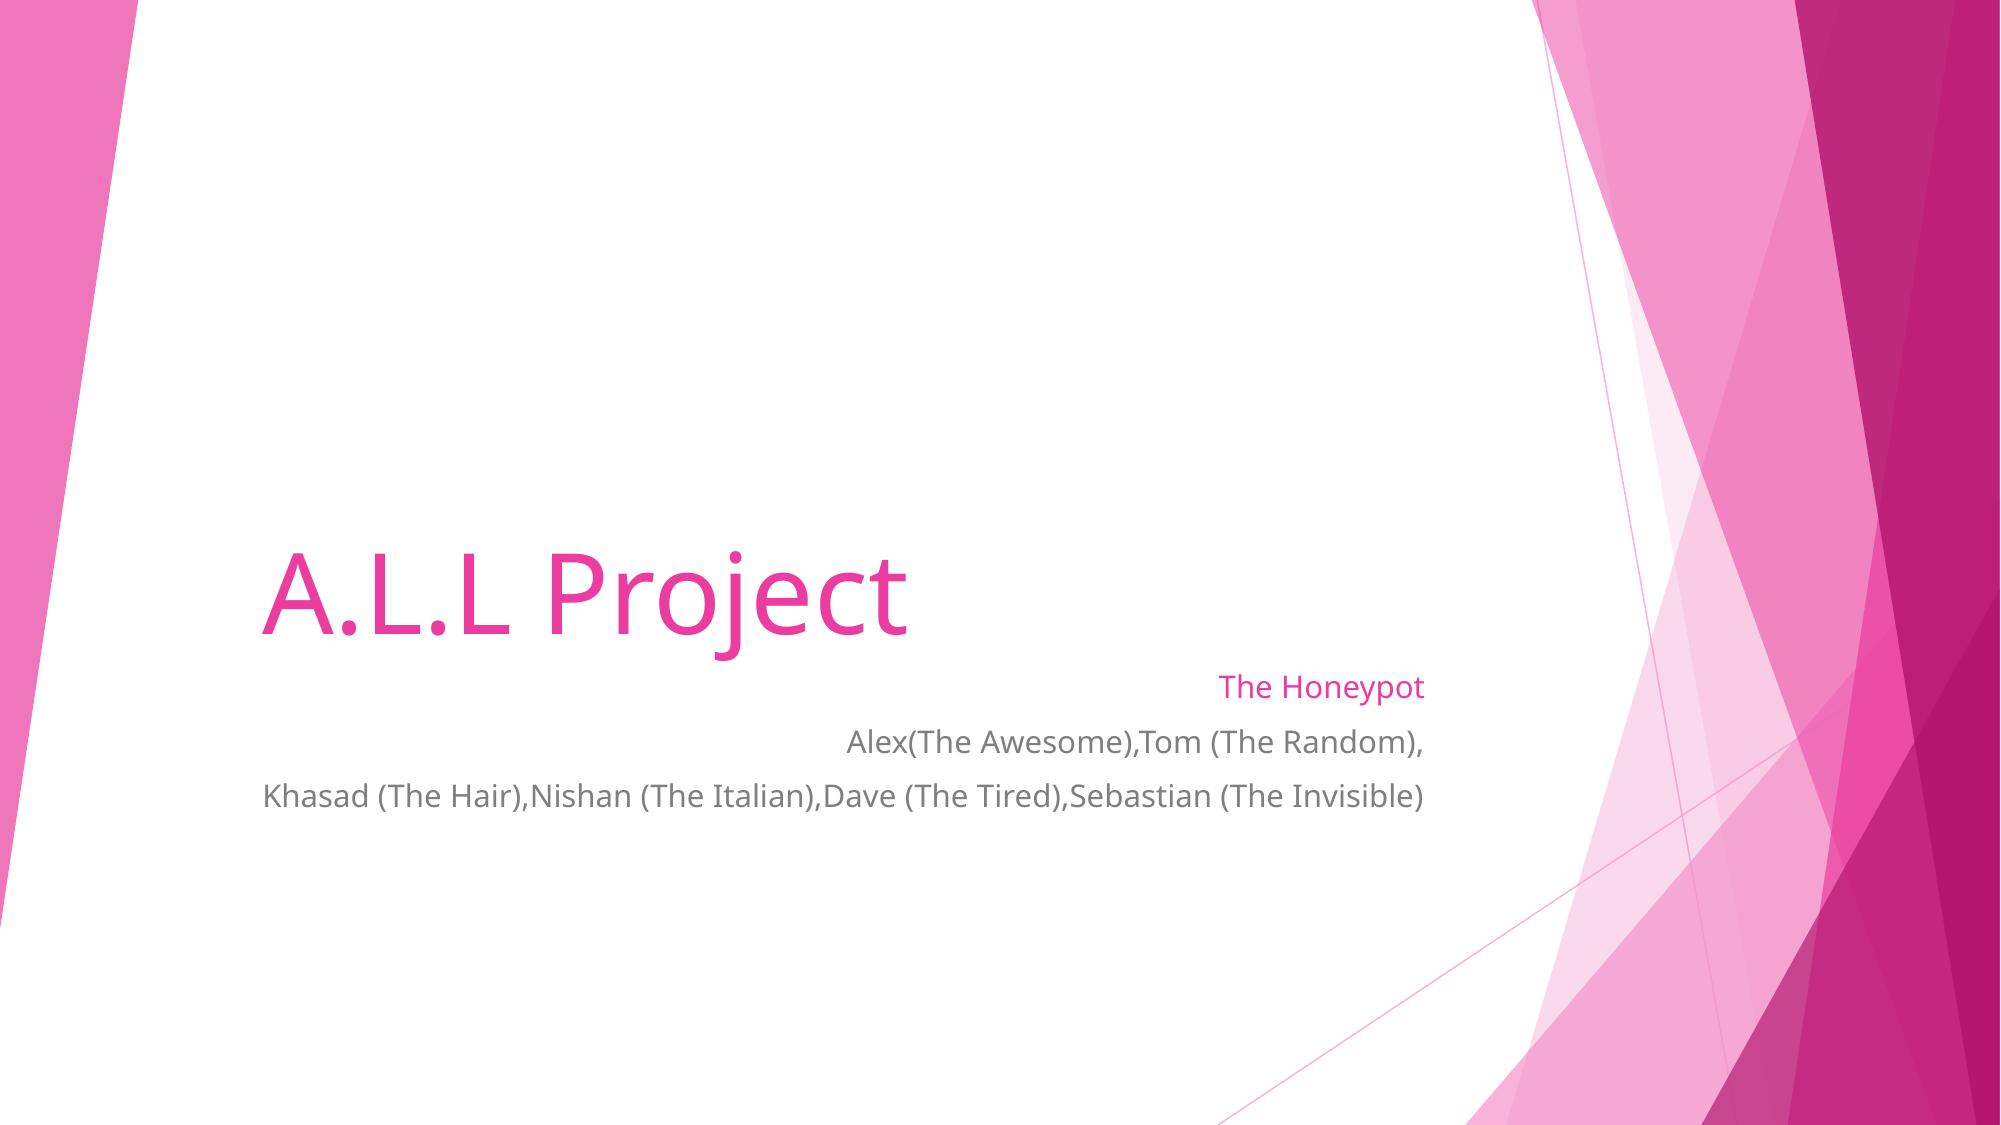

# A.L.L Project
The Honeypot
Alex(The Awesome),Tom (The Random),
Khasad (The Hair),Nishan (The Italian),Dave (The Tired),Sebastian (The Invisible)